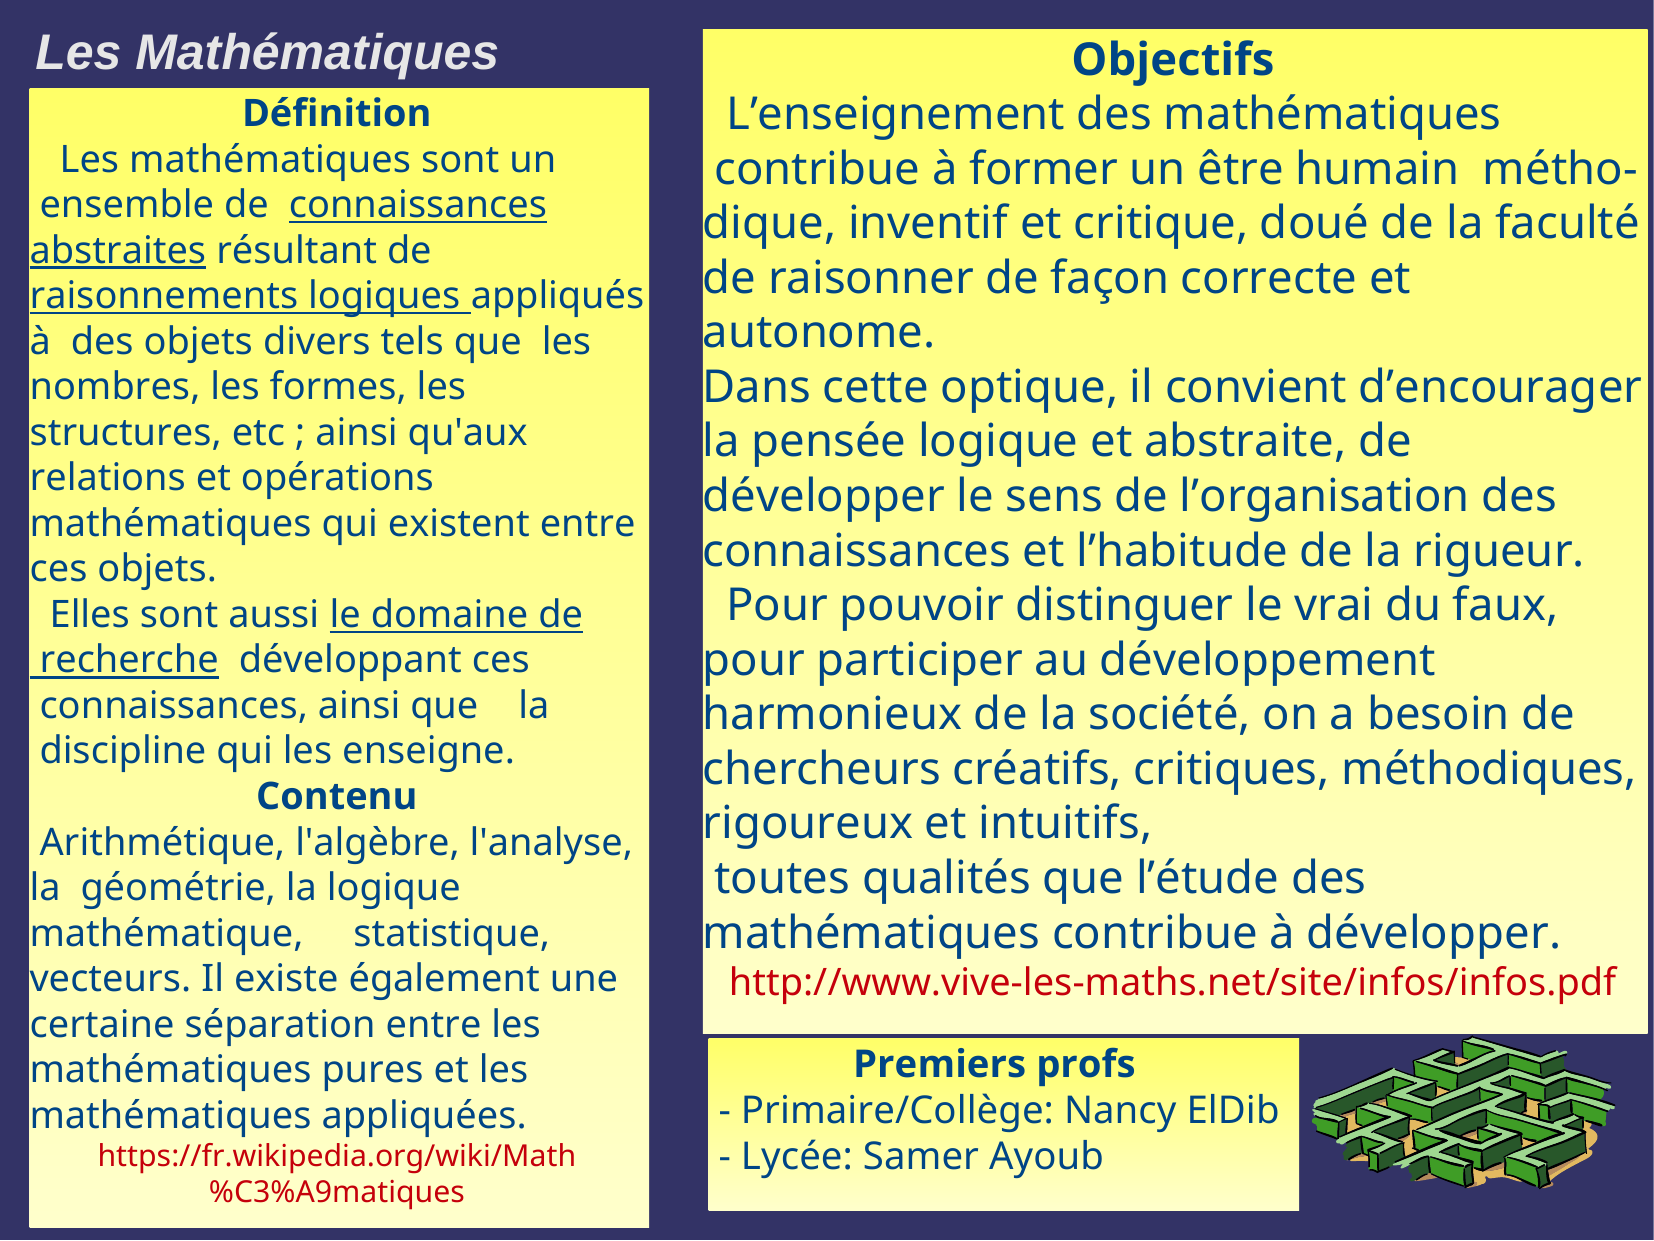

# Les Mathématiques
Objectifs
 L’enseignement des mathématiques
 contribue à former un être humain métho-dique, inventif et critique, doué de la faculté de raisonner de façon correcte et autonome.
Dans cette optique, il convient d’encourager la pensée logique et abstraite, de développer le sens de l’organisation des connaissances et l’habitude de la rigueur.
 Pour pouvoir distinguer le vrai du faux, pour participer au développement harmonieux de la société, on a besoin de chercheurs créatifs, critiques, méthodiques, rigoureux et intuitifs,
 toutes qualités que l’étude des mathématiques contribue à développer.
http://www.vive-les-maths.net/site/infos/infos.pdf
Définition
 Les mathématiques sont un
 ensemble de connaissances abstraites résultant de raisonnements logiques appliqués à des objets divers tels que les nombres, les formes, les structures, etc ; ainsi qu'aux relations et opérations mathématiques qui existent entre ces objets.
 Elles sont aussi le domaine de
 recherche développant ces
 connaissances, ainsi que la
 discipline qui les enseigne.
Contenu
 Arithmétique, l'algèbre, l'analyse, la géométrie, la logique mathématique, statistique, vecteurs. Il existe également une certaine séparation entre les mathématiques pures et les mathématiques appliquées.
https://fr.wikipedia.org/wiki/Math%C3%A9matiques
Premiers profs
 - Primaire/Collège: Nancy ElDib
 - Lycée: Samer Ayoub